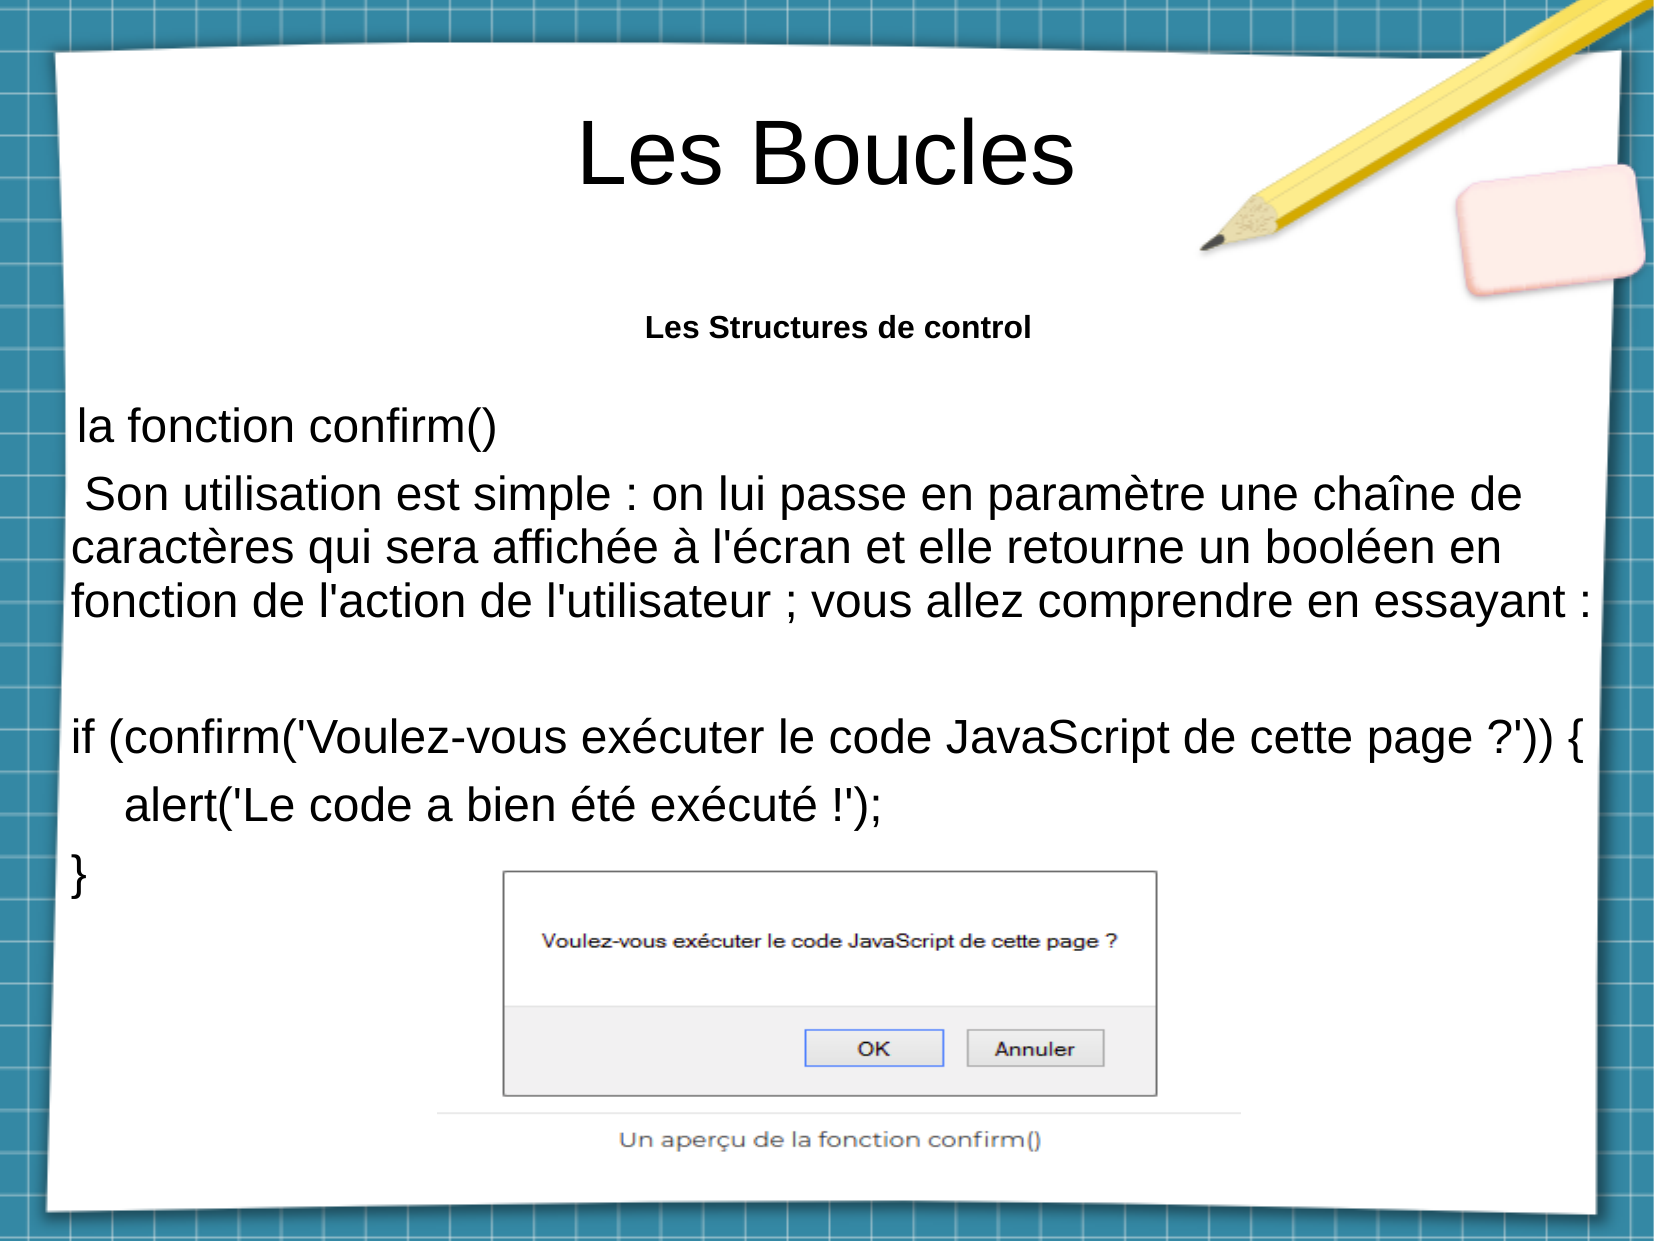

# Les Boucles
Les Structures de control
 la fonction confirm()
 Son utilisation est simple : on lui passe en paramètre une chaîne de caractères qui sera affichée à l'écran et elle retourne un booléen en fonction de l'action de l'utilisateur ; vous allez comprendre en essayant :
if (confirm('Voulez-vous exécuter le code JavaScript de cette page ?')) {
 alert('Le code a bien été exécuté !');
}